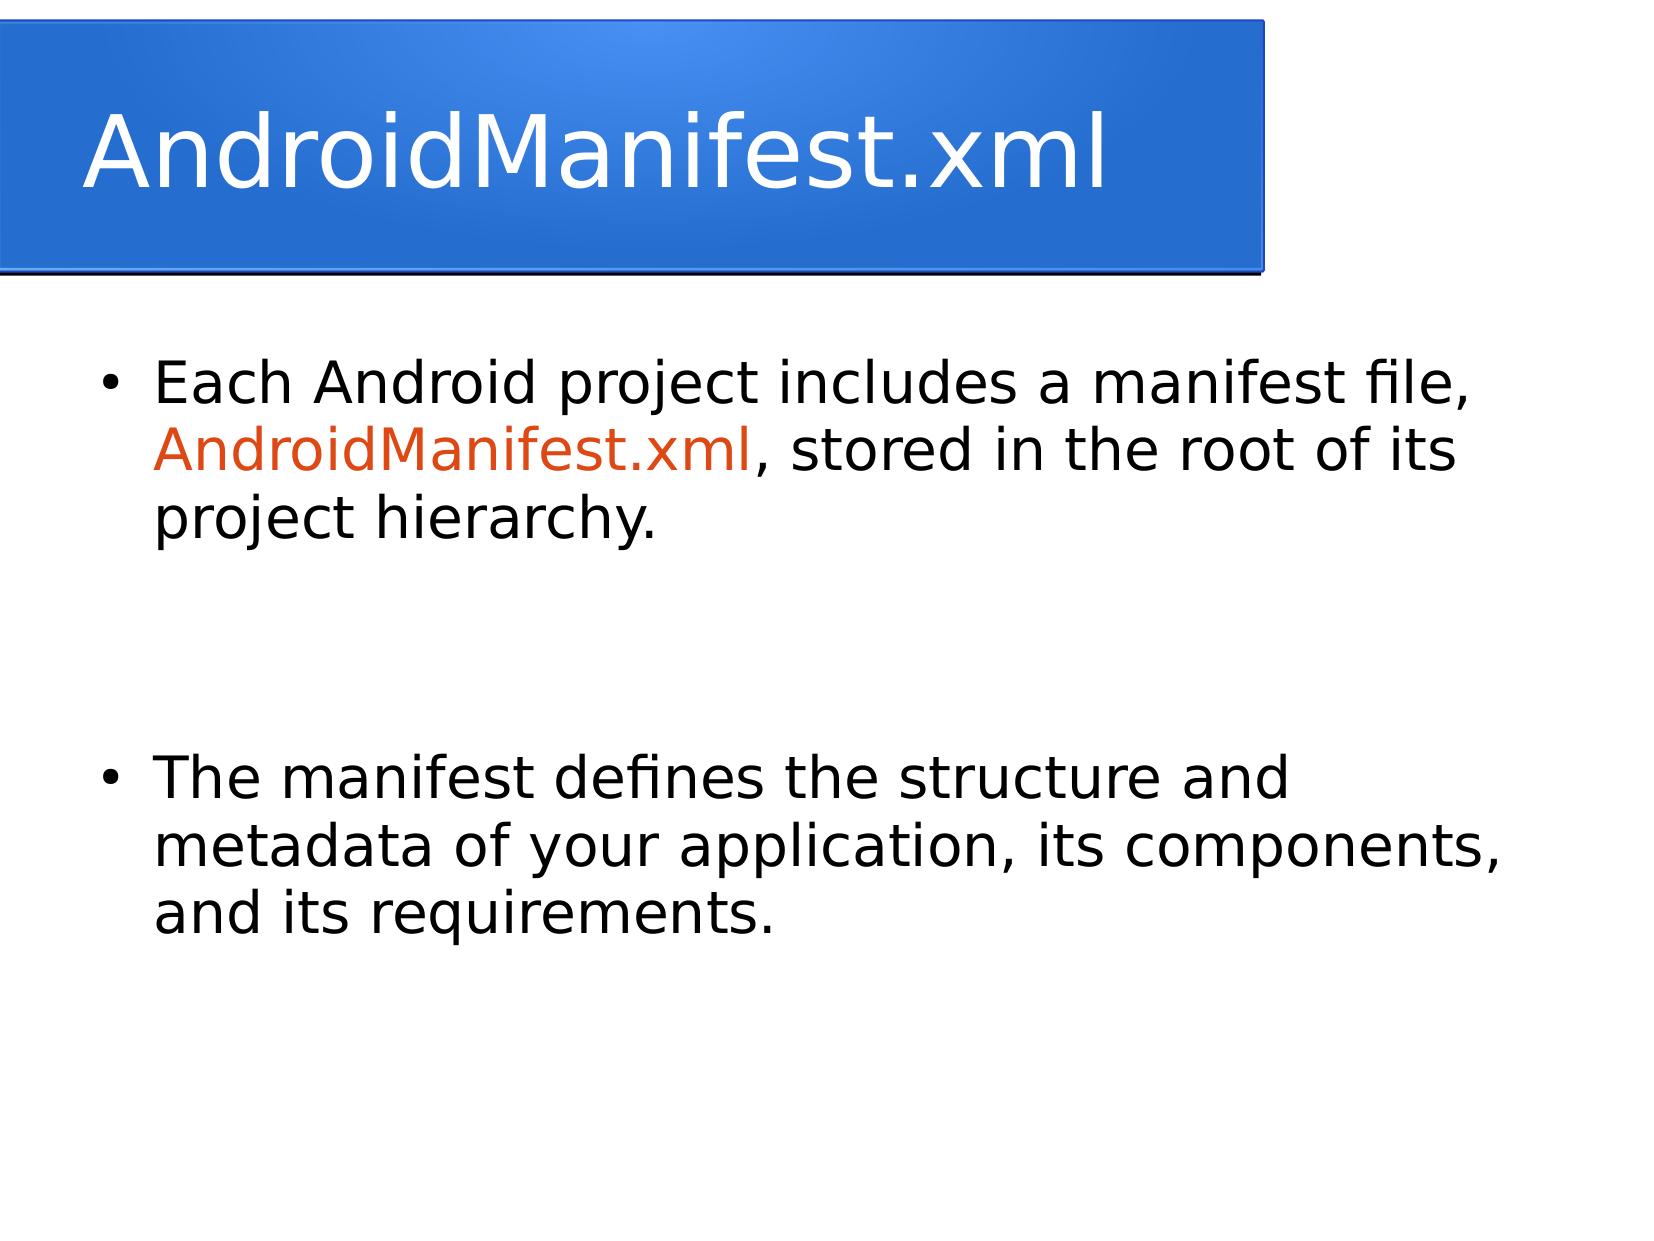

# AndroidManifest.xml
Each Android project includes a manifest file, AndroidManifest.xml, stored in the root of its project hierarchy.
The manifest defines the structure and metadata of your application, its components, and its requirements.